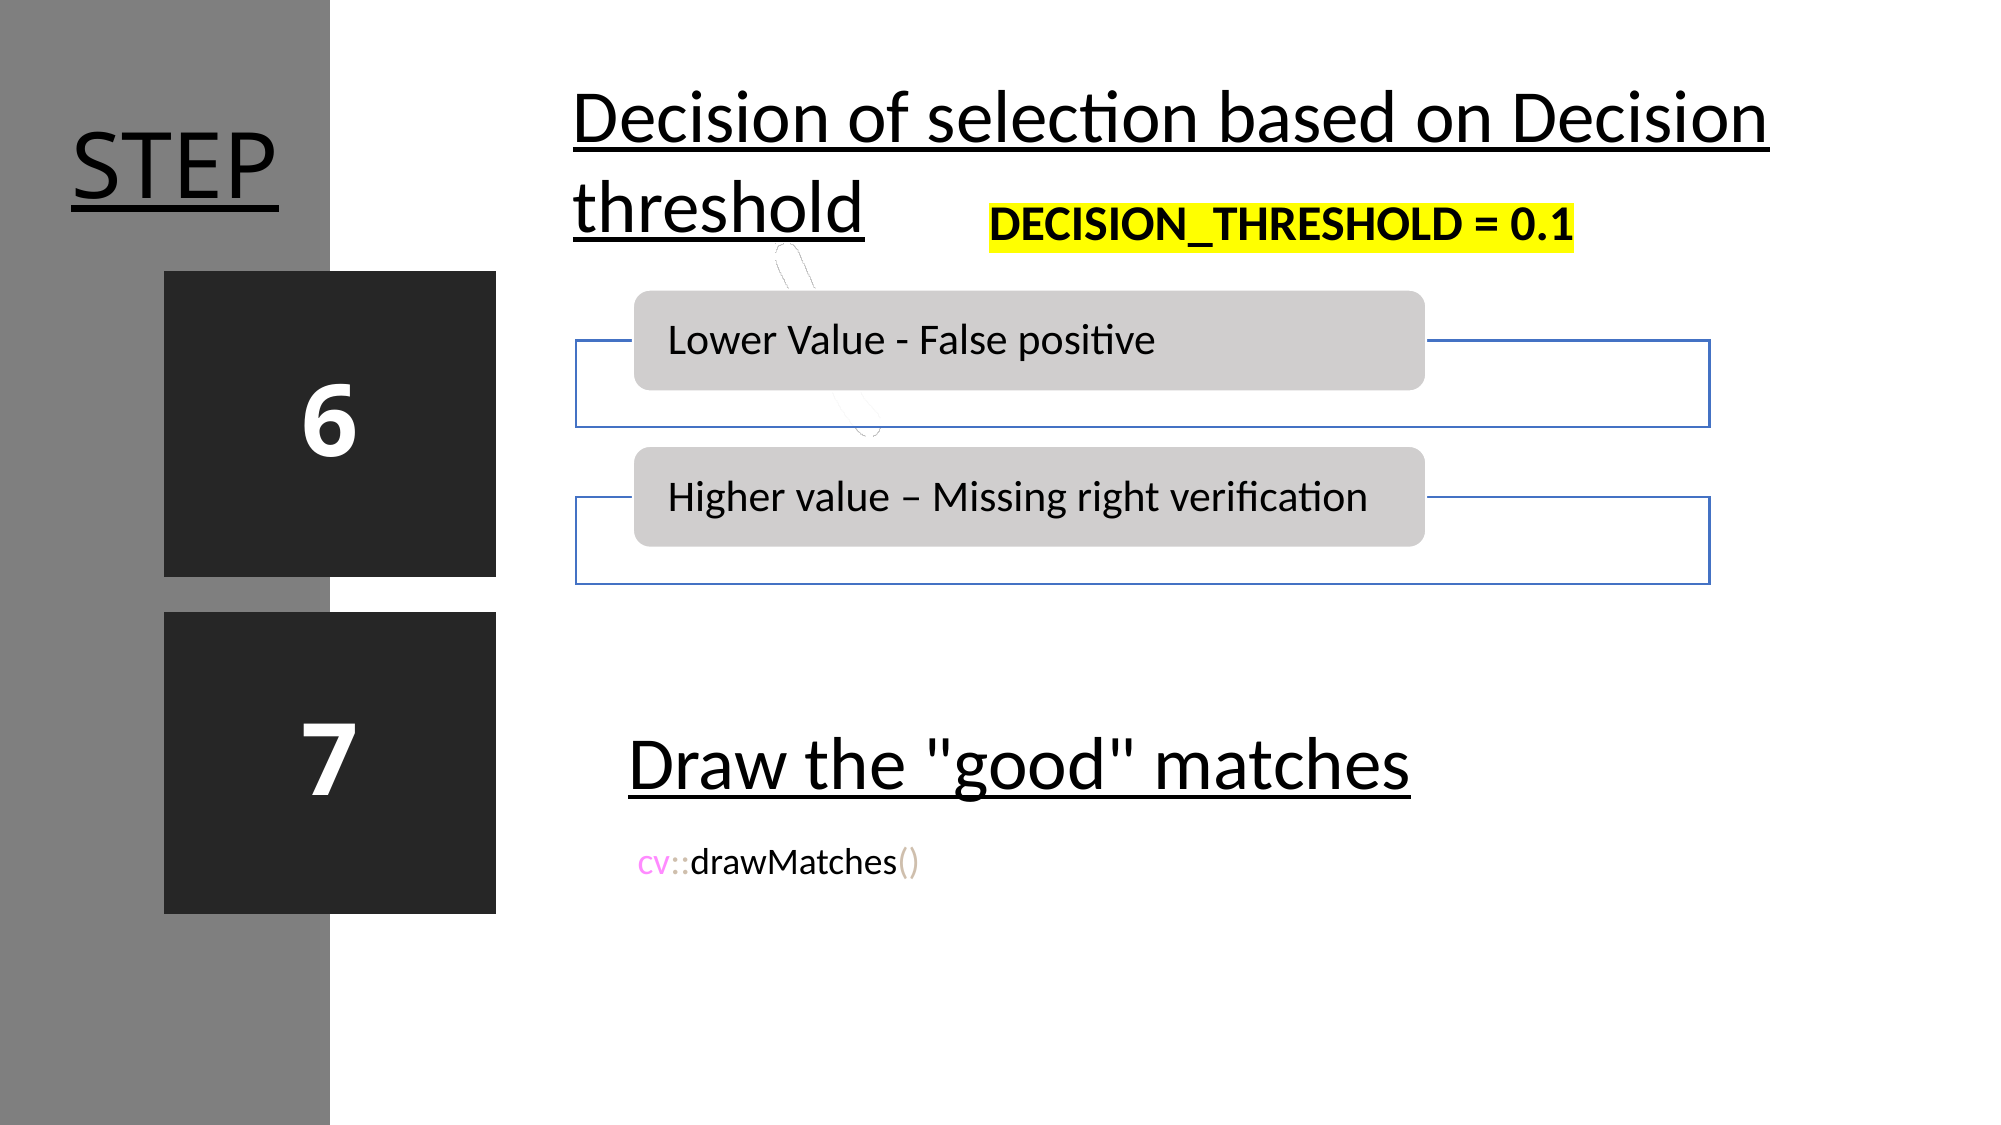

# STEP
Decision of selection based on Decision threshold
DECISION_THRESHOLD = 0.1
6
Lower Value - False positive
Higher value – Missing right verification
7
Draw the "good" matches
cv::drawMatches()